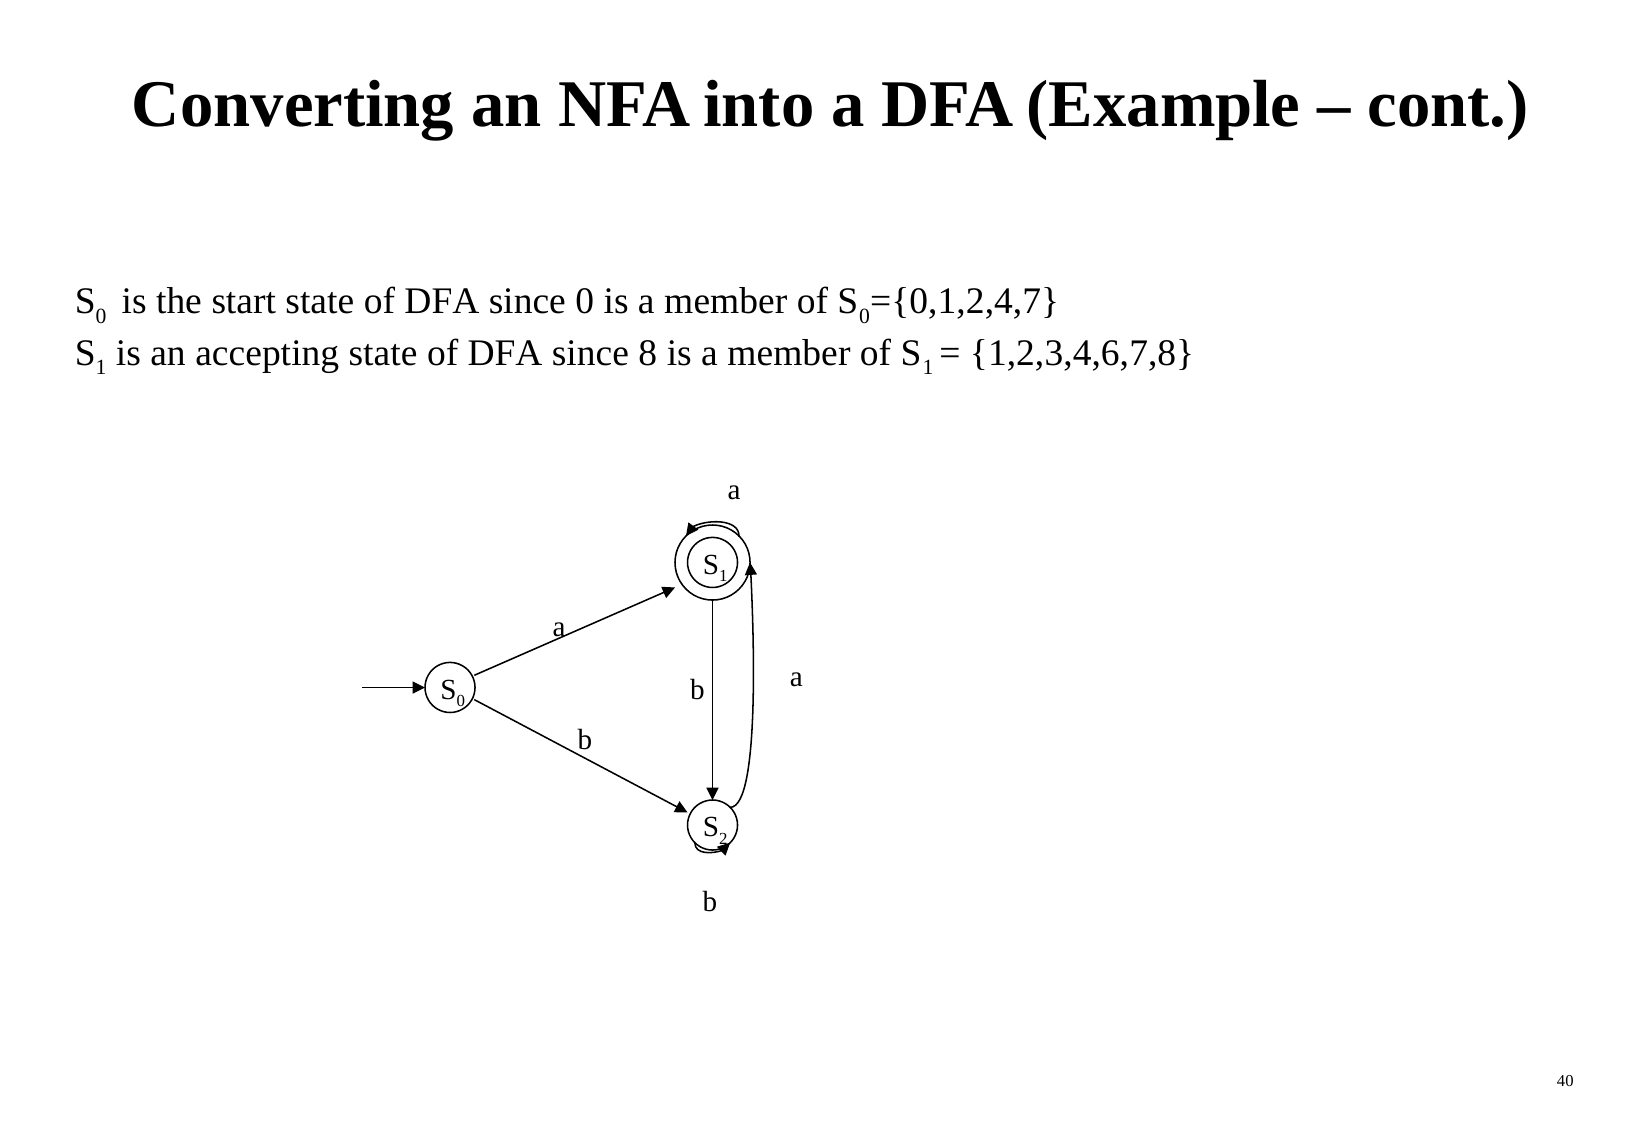

# Converting an NFA into a DFA (Example – cont.)
S0 is the start state of DFA since 0 is a member of S0={0,1,2,4,7}
S1 is an accepting state of DFA since 8 is a member of S1 = {1,2,3,4,6,7,8}
a
S1
a
a
S0
b
b
S2
b